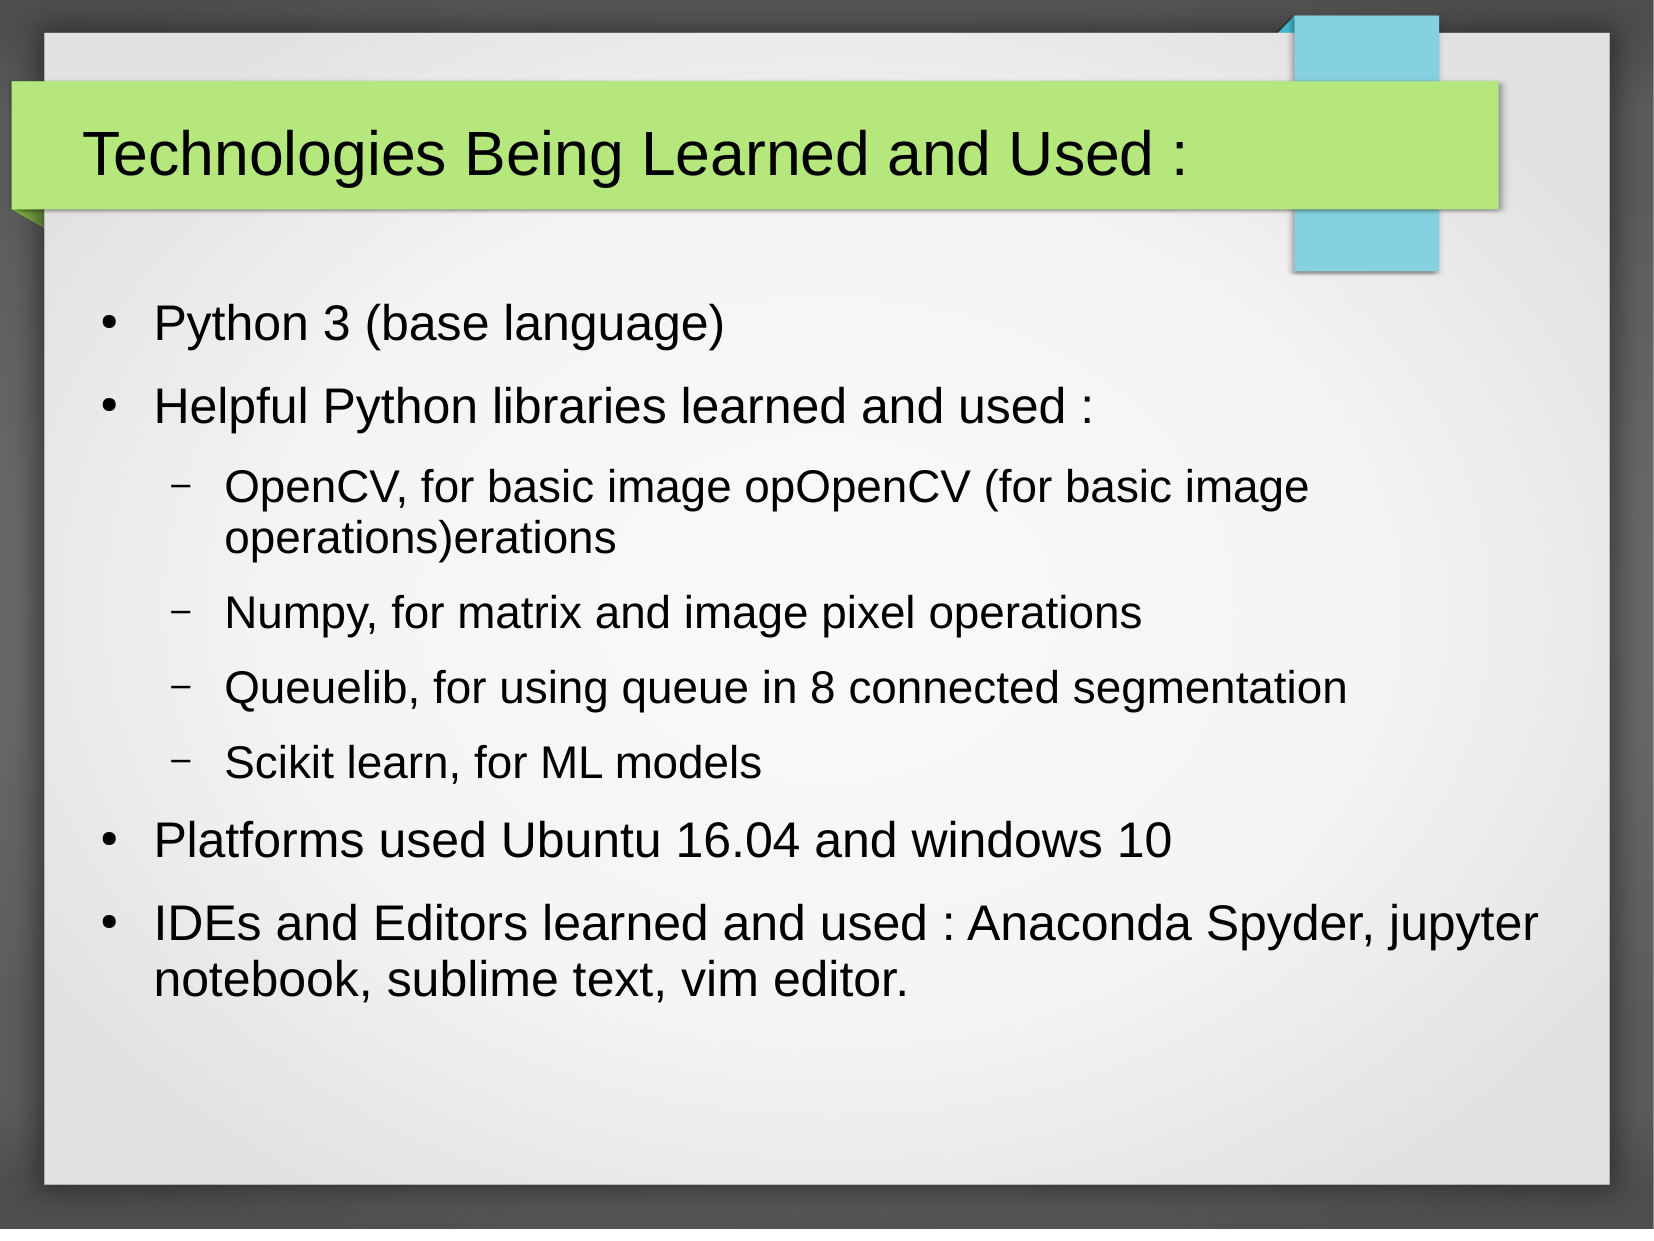

# Technologies Being Learned and Used :
Python 3 (base language)
Helpful Python libraries learned and used :
OpenCV, for basic image opOpenCV (for basic image operations)erations
Numpy, for matrix and image pixel operations
Queuelib, for using queue in 8 connected segmentation
Scikit learn, for ML models
Platforms used Ubuntu 16.04 and windows 10
IDEs and Editors learned and used : Anaconda Spyder, jupyter notebook, sublime text, vim editor.